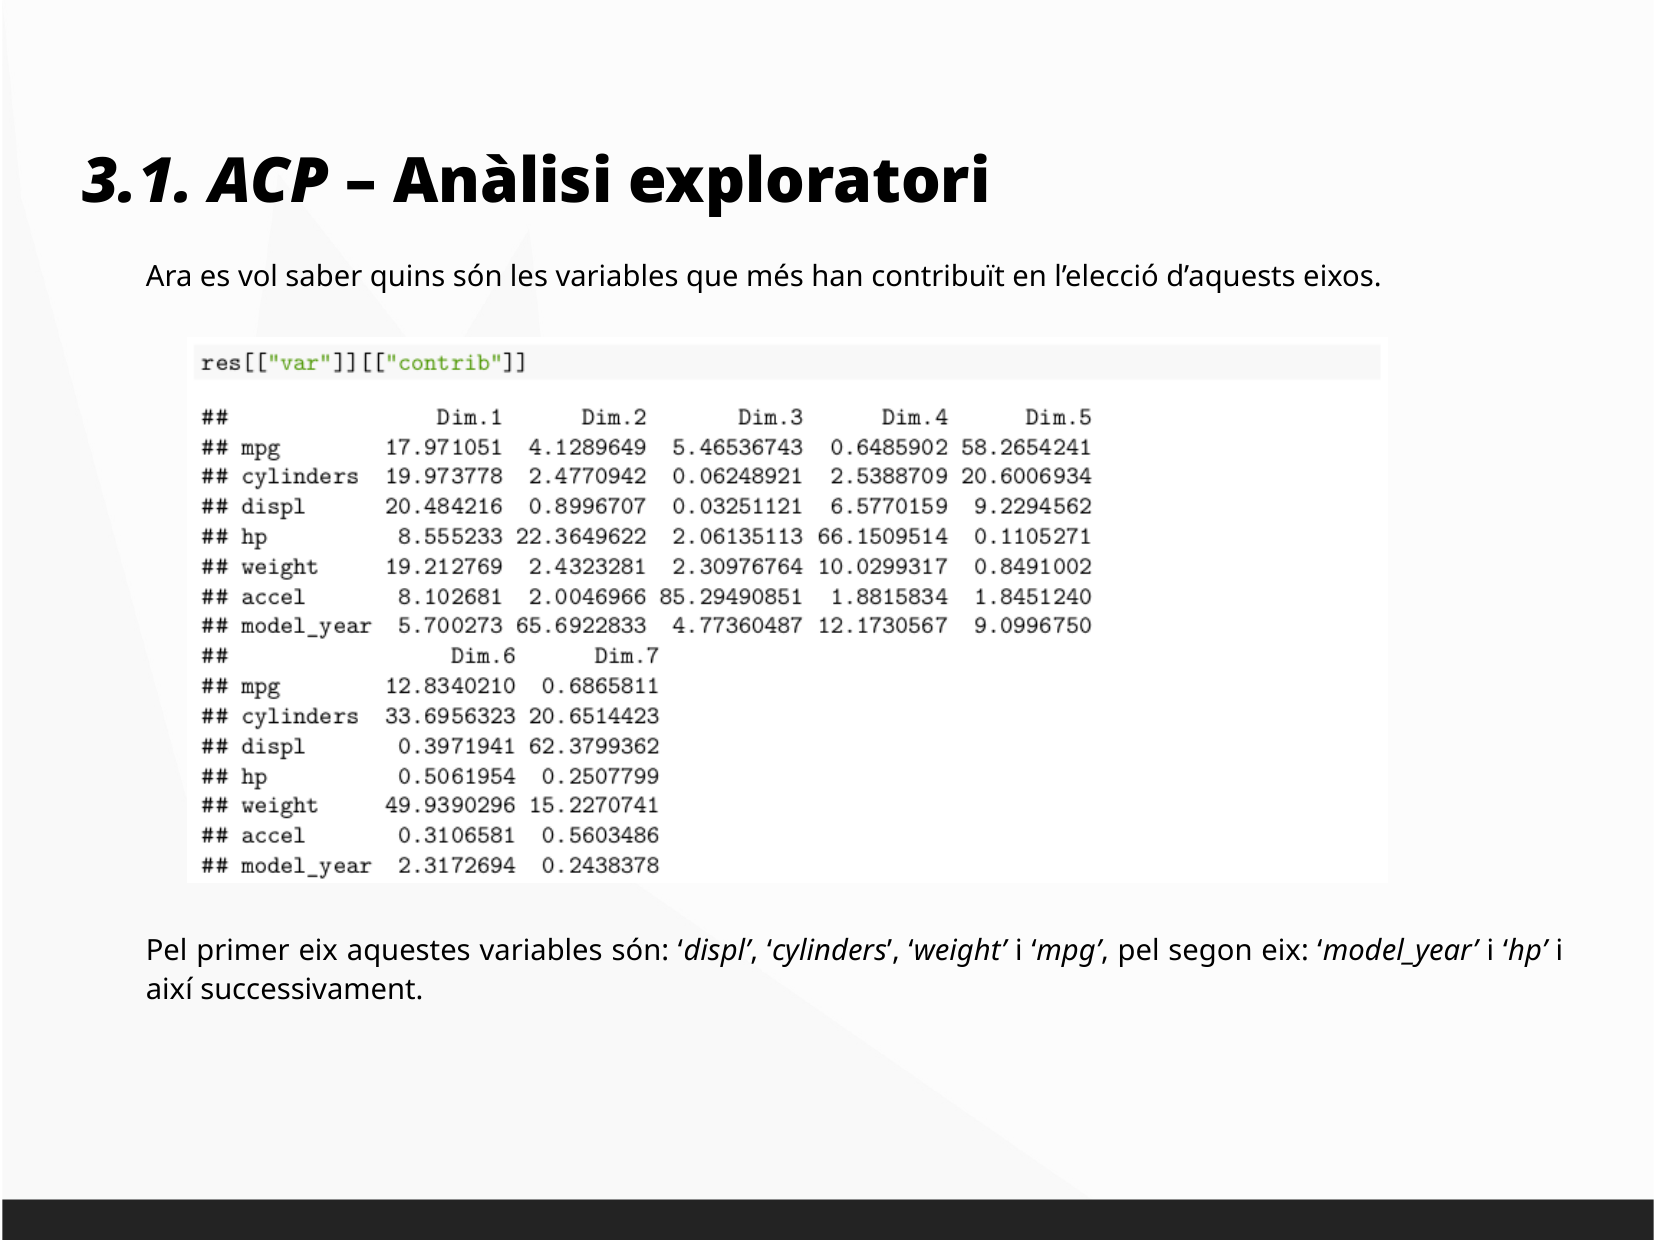

3.1. ACP – Anàlisi exploratori
# Ara es vol saber quins són les variables que més han contribuït en l’elecció d’aquests eixos.
Pel primer eix aquestes variables són: ‘displ’, ‘cylinders’, ‘weight’ i ‘mpg’, pel segon eix: ‘model_year’ i ‘hp’ i així successivament.